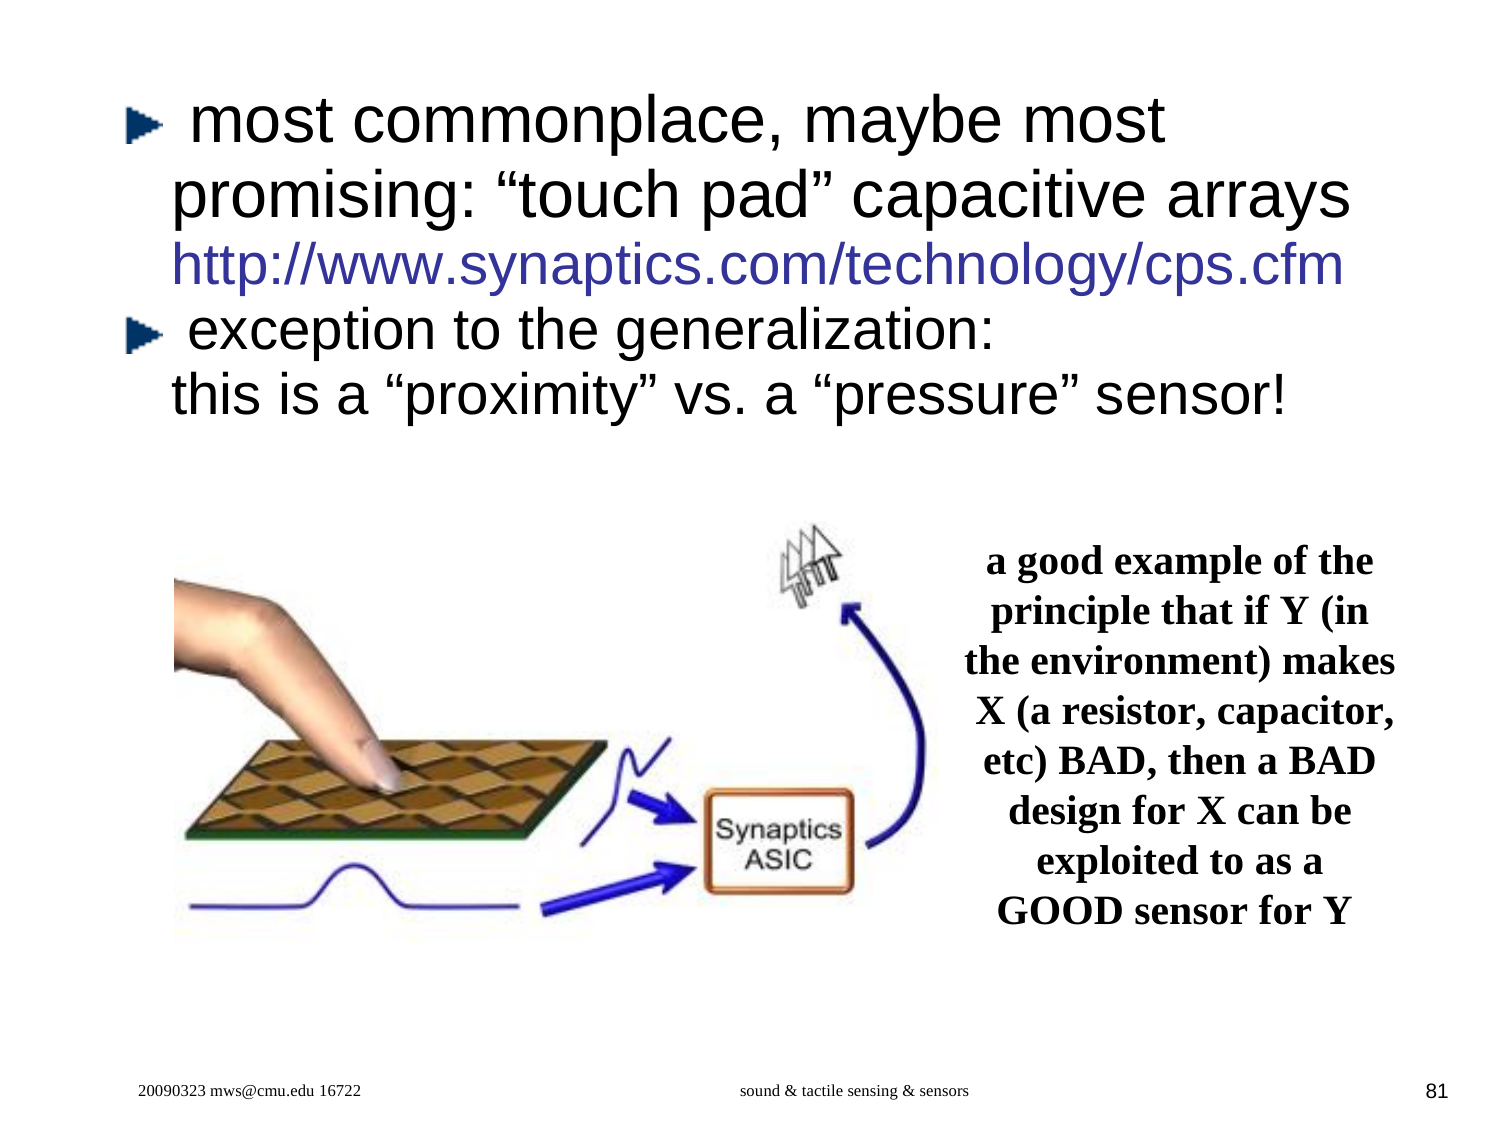

# most commonplace, maybe most promising: “touch pad” capacitive arrays http://www.synaptics.com/technology/cps.cfm
 exception to the generalization:
this is a “proximity” vs. a “pressure” sensor!
a good example of the
principle that if Y (in
the environment) makes
 X (a resistor, capacitor,
etc) BAD, then a BAD
design for X can be
exploited to as a
GOOD sensor for Y
81
20090323 mws@cmu.edu 16722
sound & tactile sensing & sensors